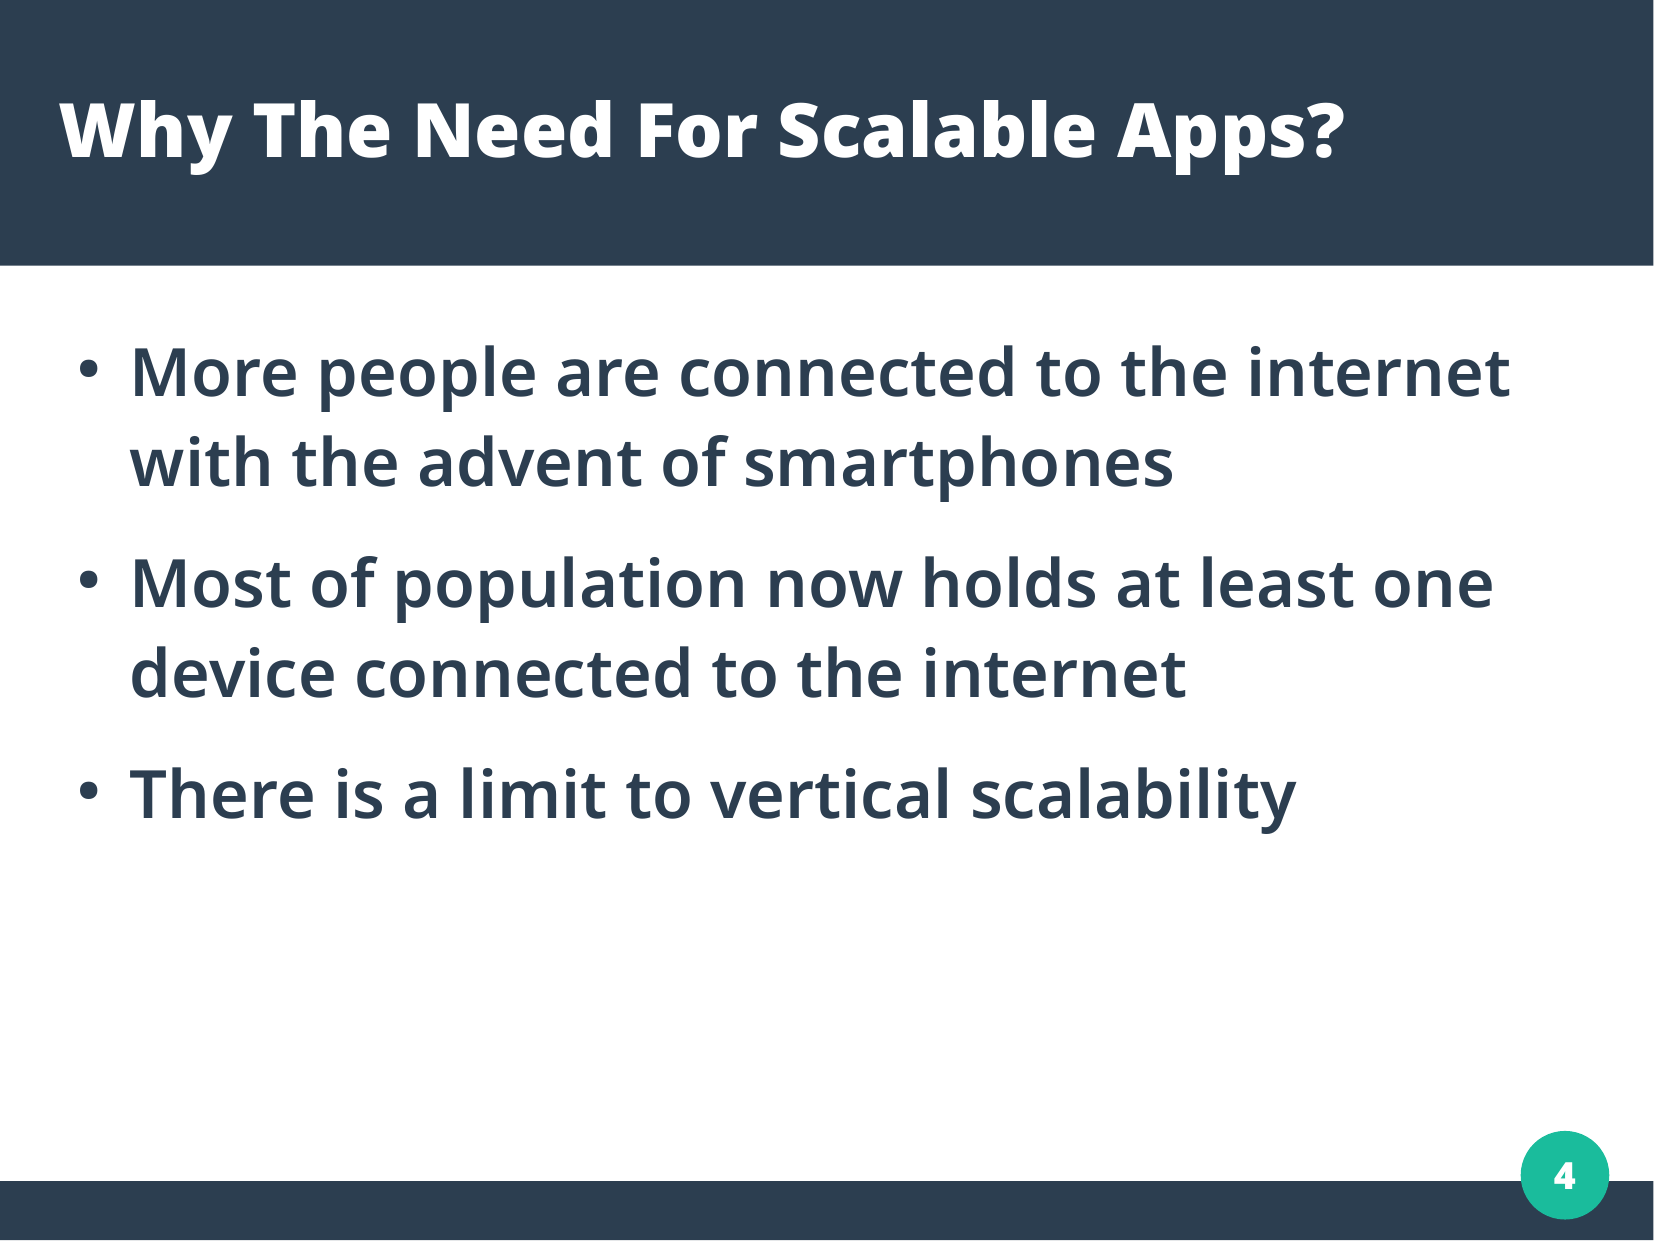

# Why The Need For Scalable Apps?
More people are connected to the internet with the advent of smartphones
Most of population now holds at least one device connected to the internet
There is a limit to vertical scalability
4